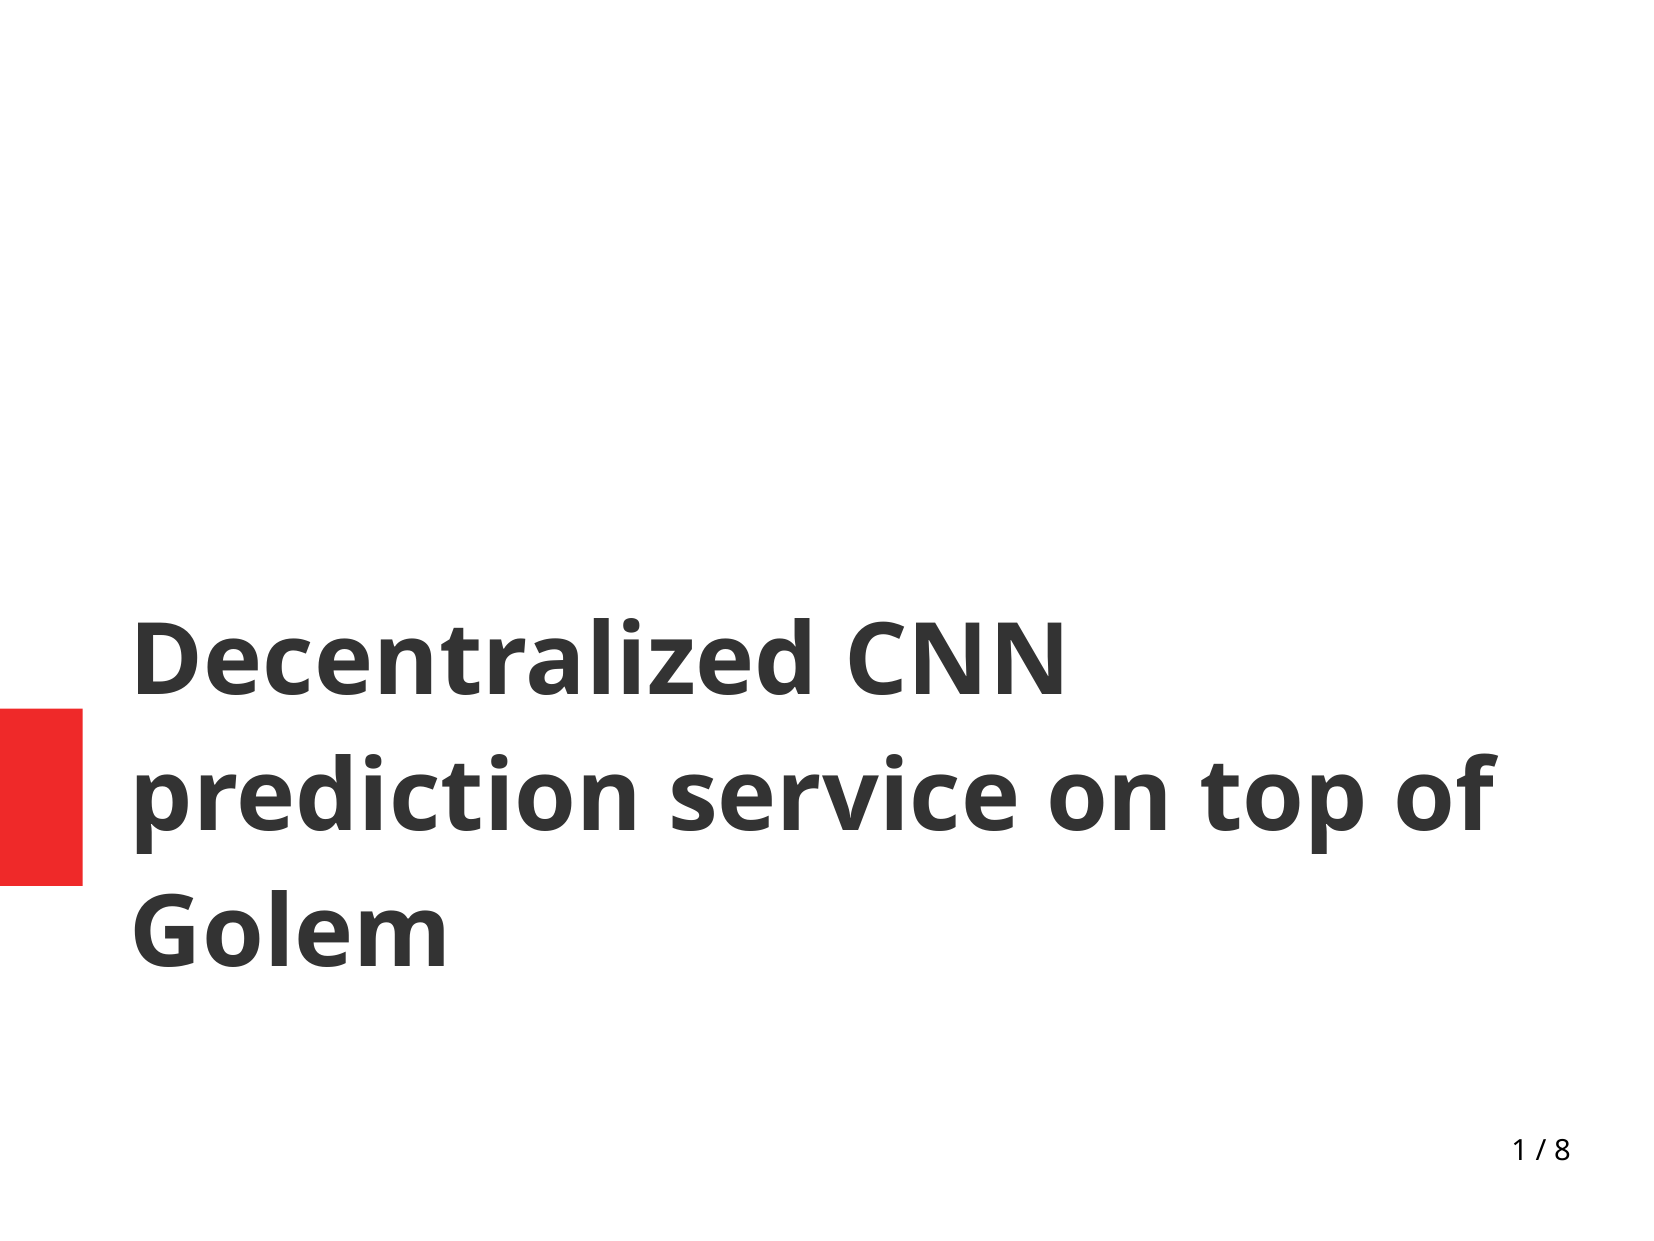

# Decentralized CNN prediction service on top of Golem
1